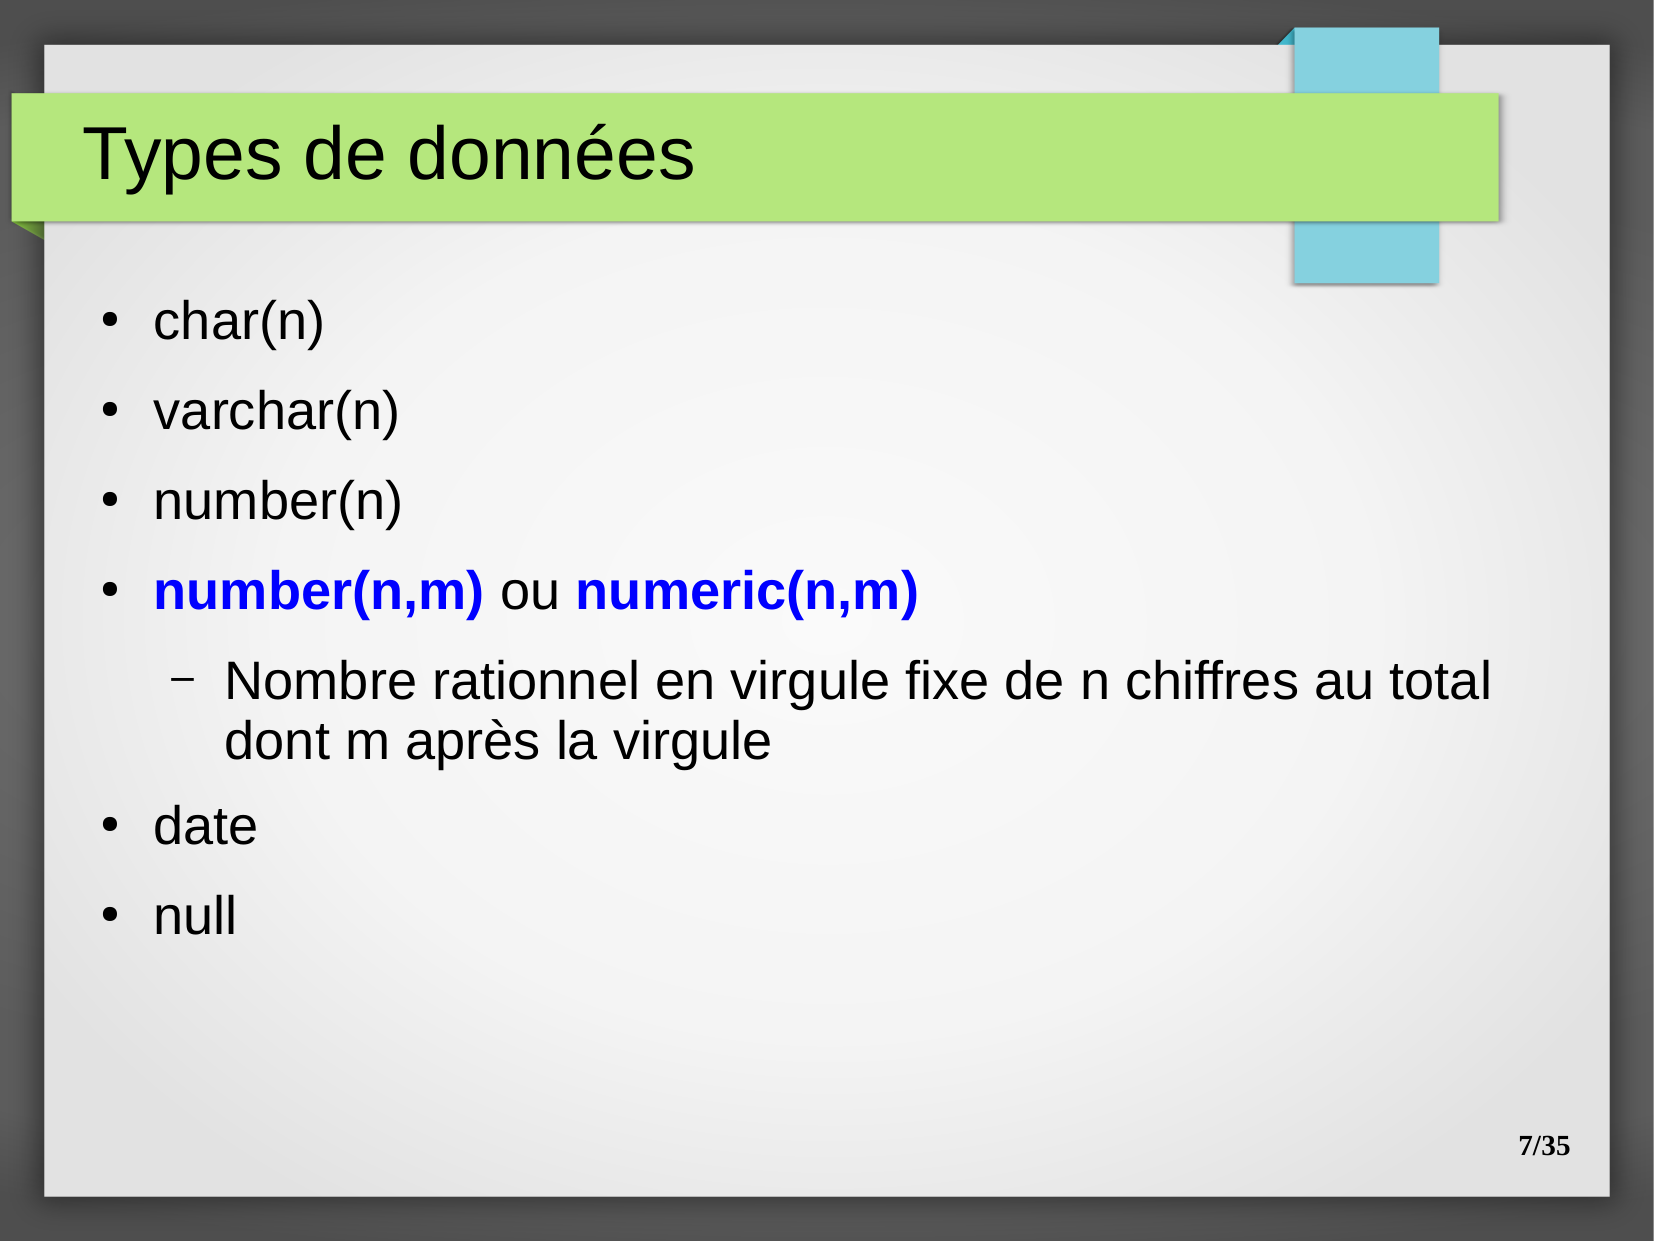

# Types de données
char(n)
varchar(n)
number(n)
number(n,m) ou numeric(n,m)
Nombre rationnel en virgule fixe de n chiffres au total dont m après la virgule
date
null
7